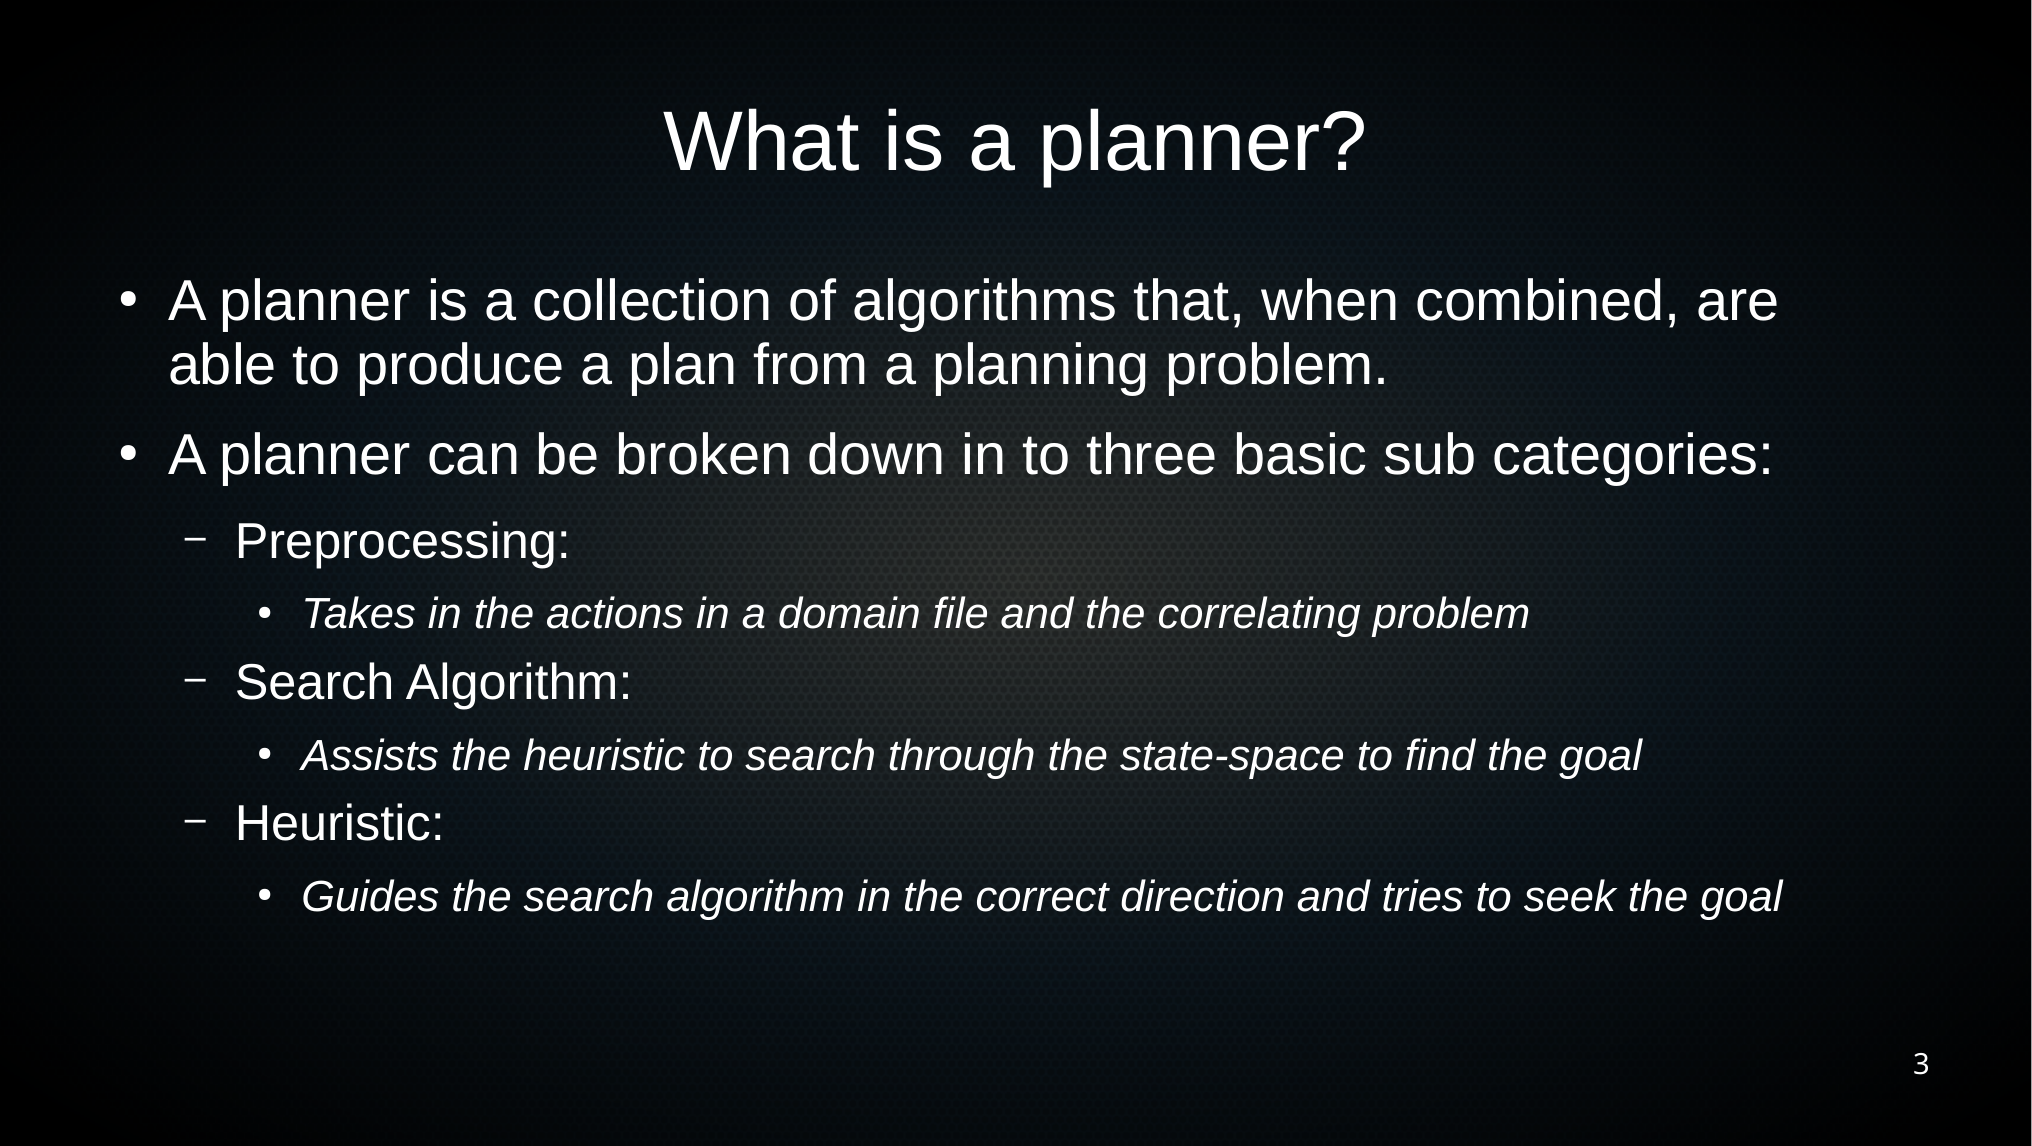

# What is a planner?
A planner is a collection of algorithms that, when combined, are able to produce a plan from a planning problem.
A planner can be broken down in to three basic sub categories:
Preprocessing:
Takes in the actions in a domain file and the correlating problem
Search Algorithm:
Assists the heuristic to search through the state-space to find the goal
Heuristic:
Guides the search algorithm in the correct direction and tries to seek the goal
3